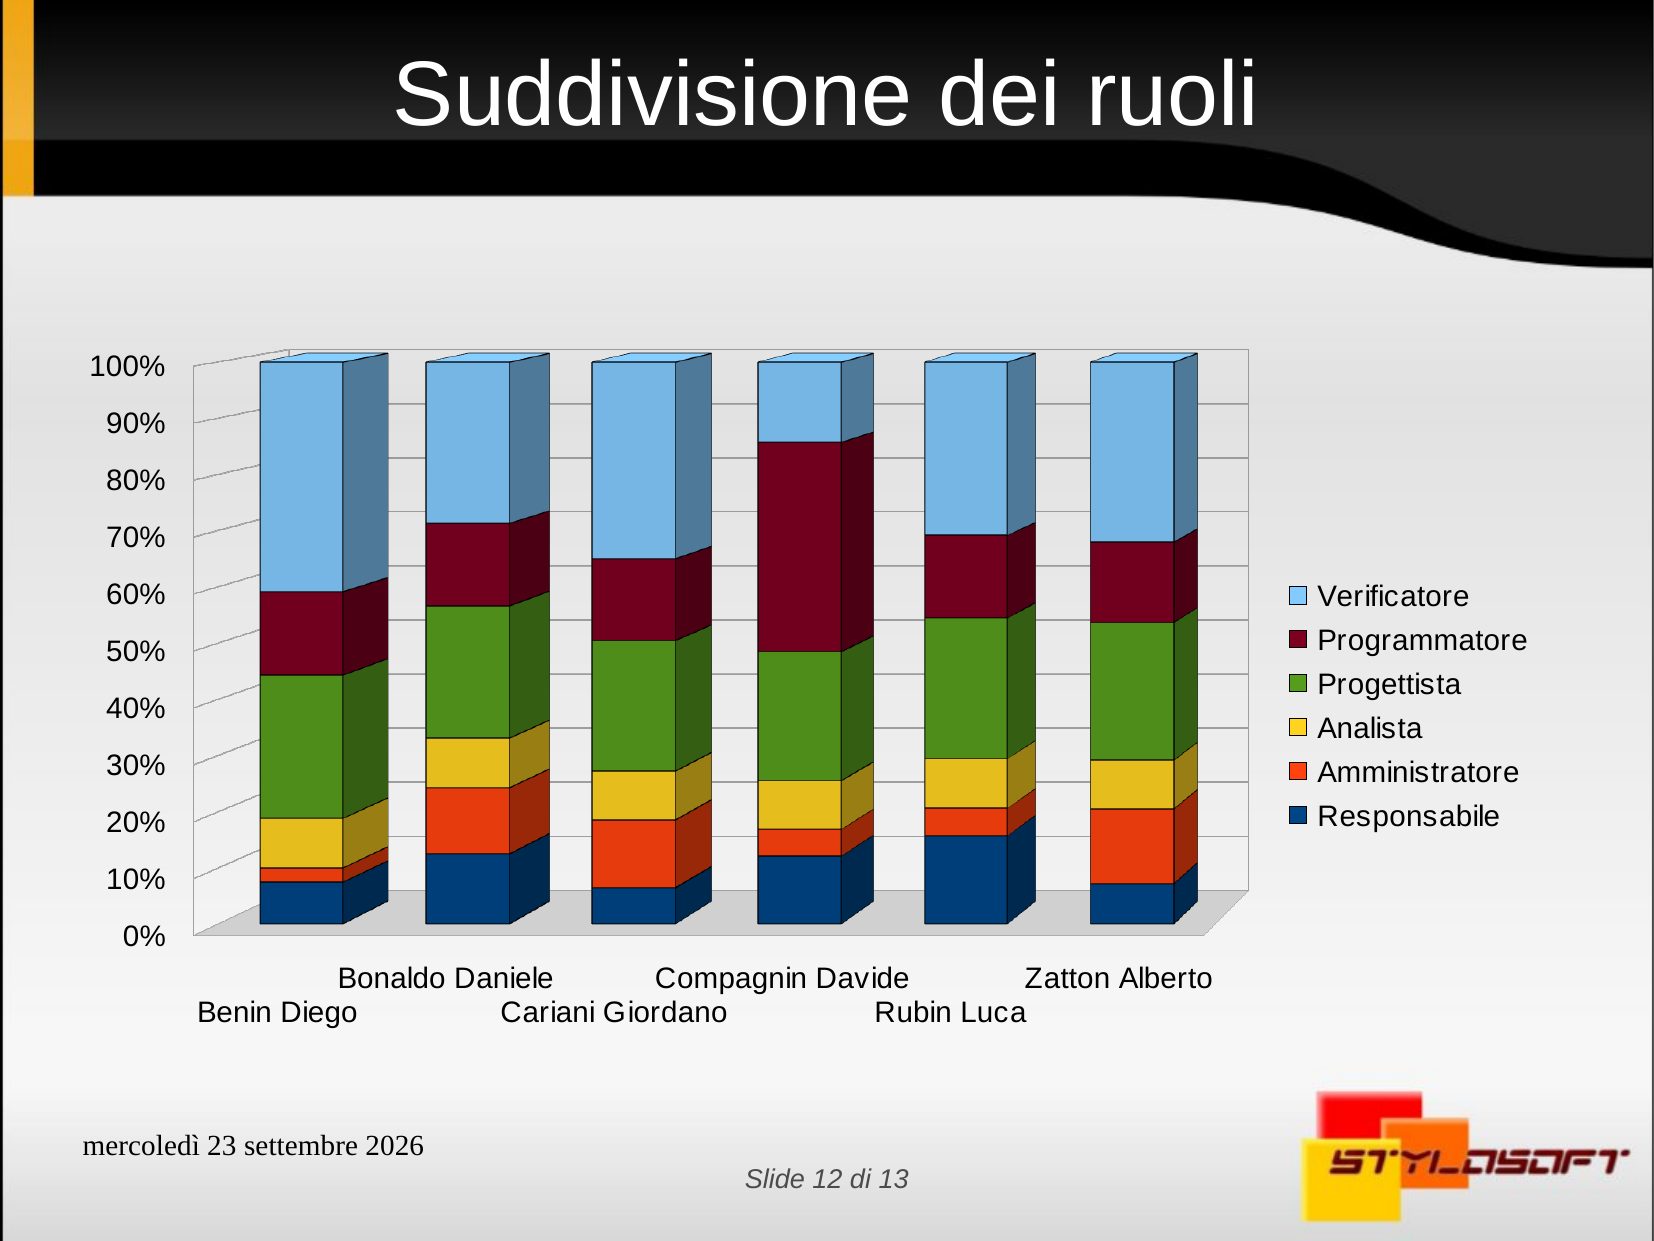

# Suddivisione dei ruoli
[unsupported chart]
Slide di 13